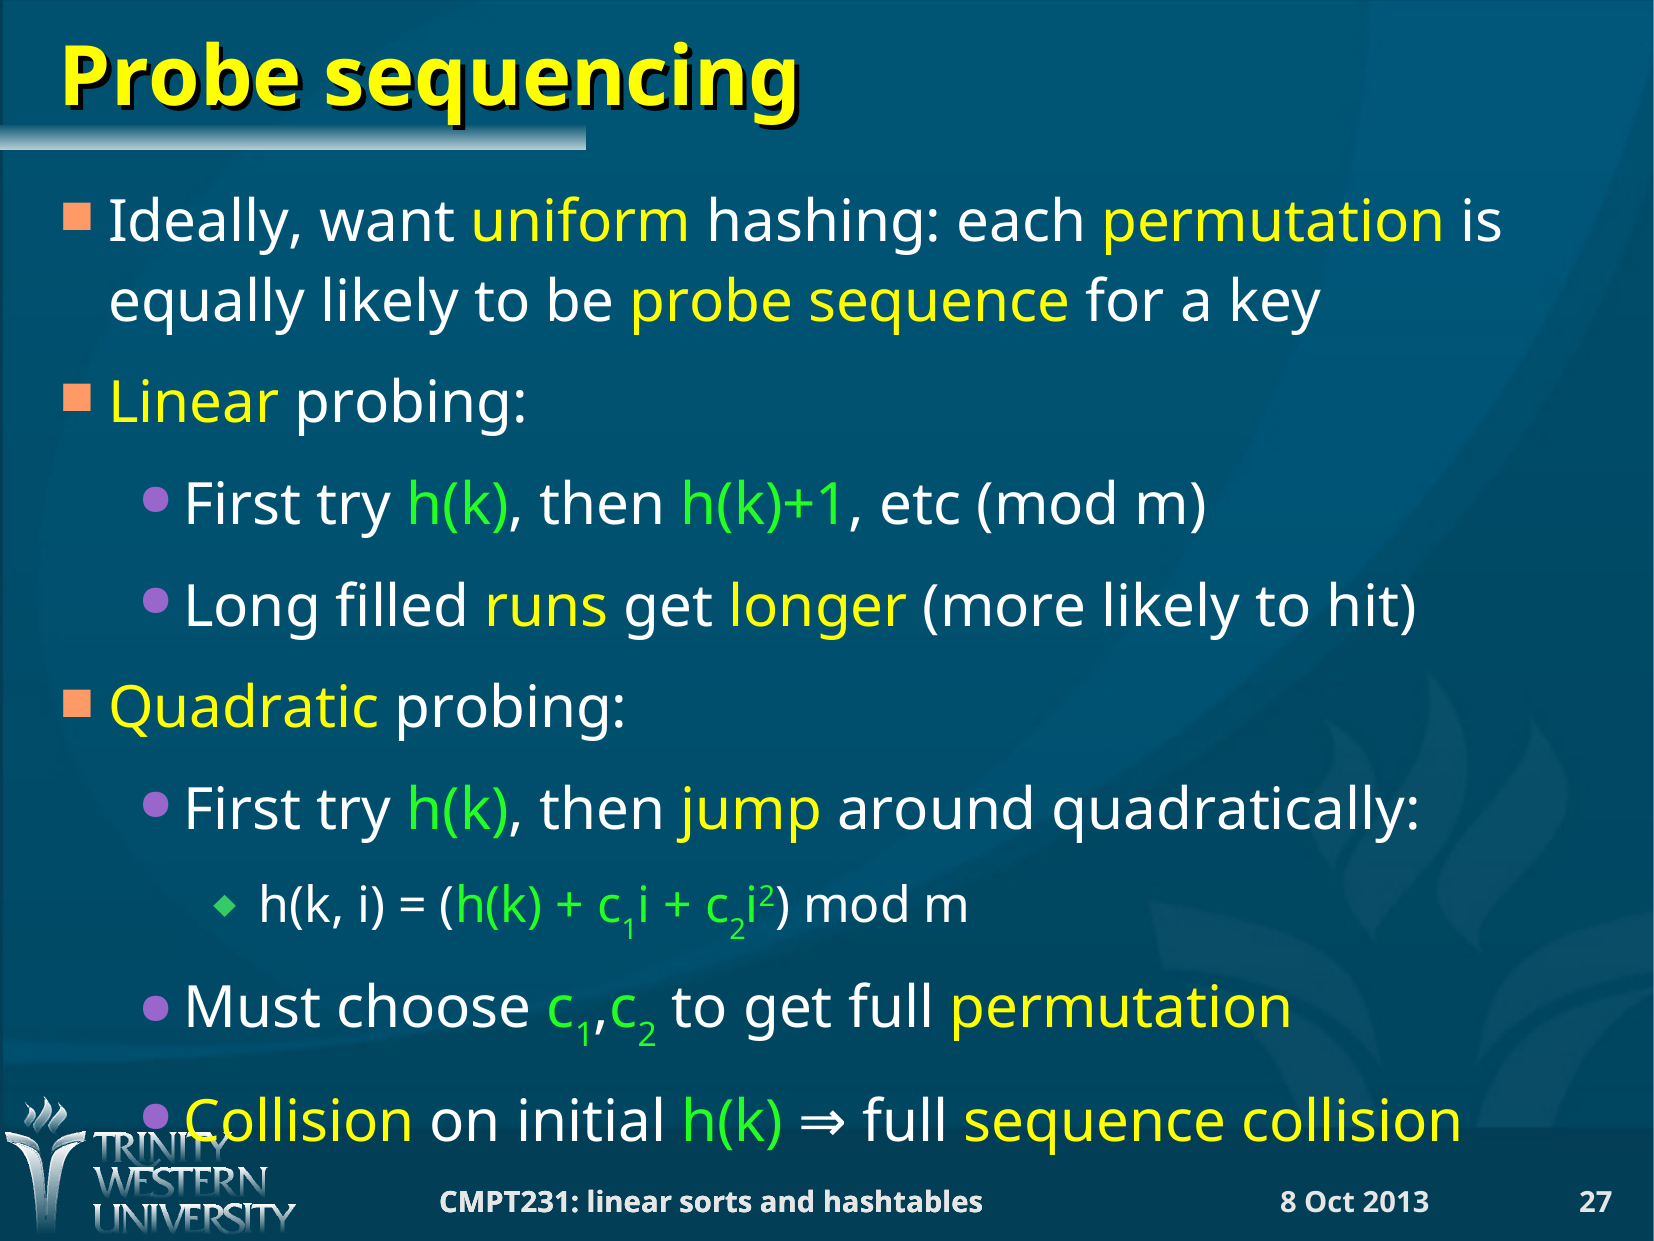

# Probe sequencing
Ideally, want uniform hashing: each permutation is equally likely to be probe sequence for a key
Linear probing:
First try h(k), then h(k)+1, etc (mod m)
Long filled runs get longer (more likely to hit)
Quadratic probing:
First try h(k), then jump around quadratically:
h(k, i) = (h(k) + c1i + c2i2) mod m
Must choose c1,c2 to get full permutation
Collision on initial h(k) ⇒ full sequence collision
CMPT231: linear sorts and hashtables
8 Oct 2013
27